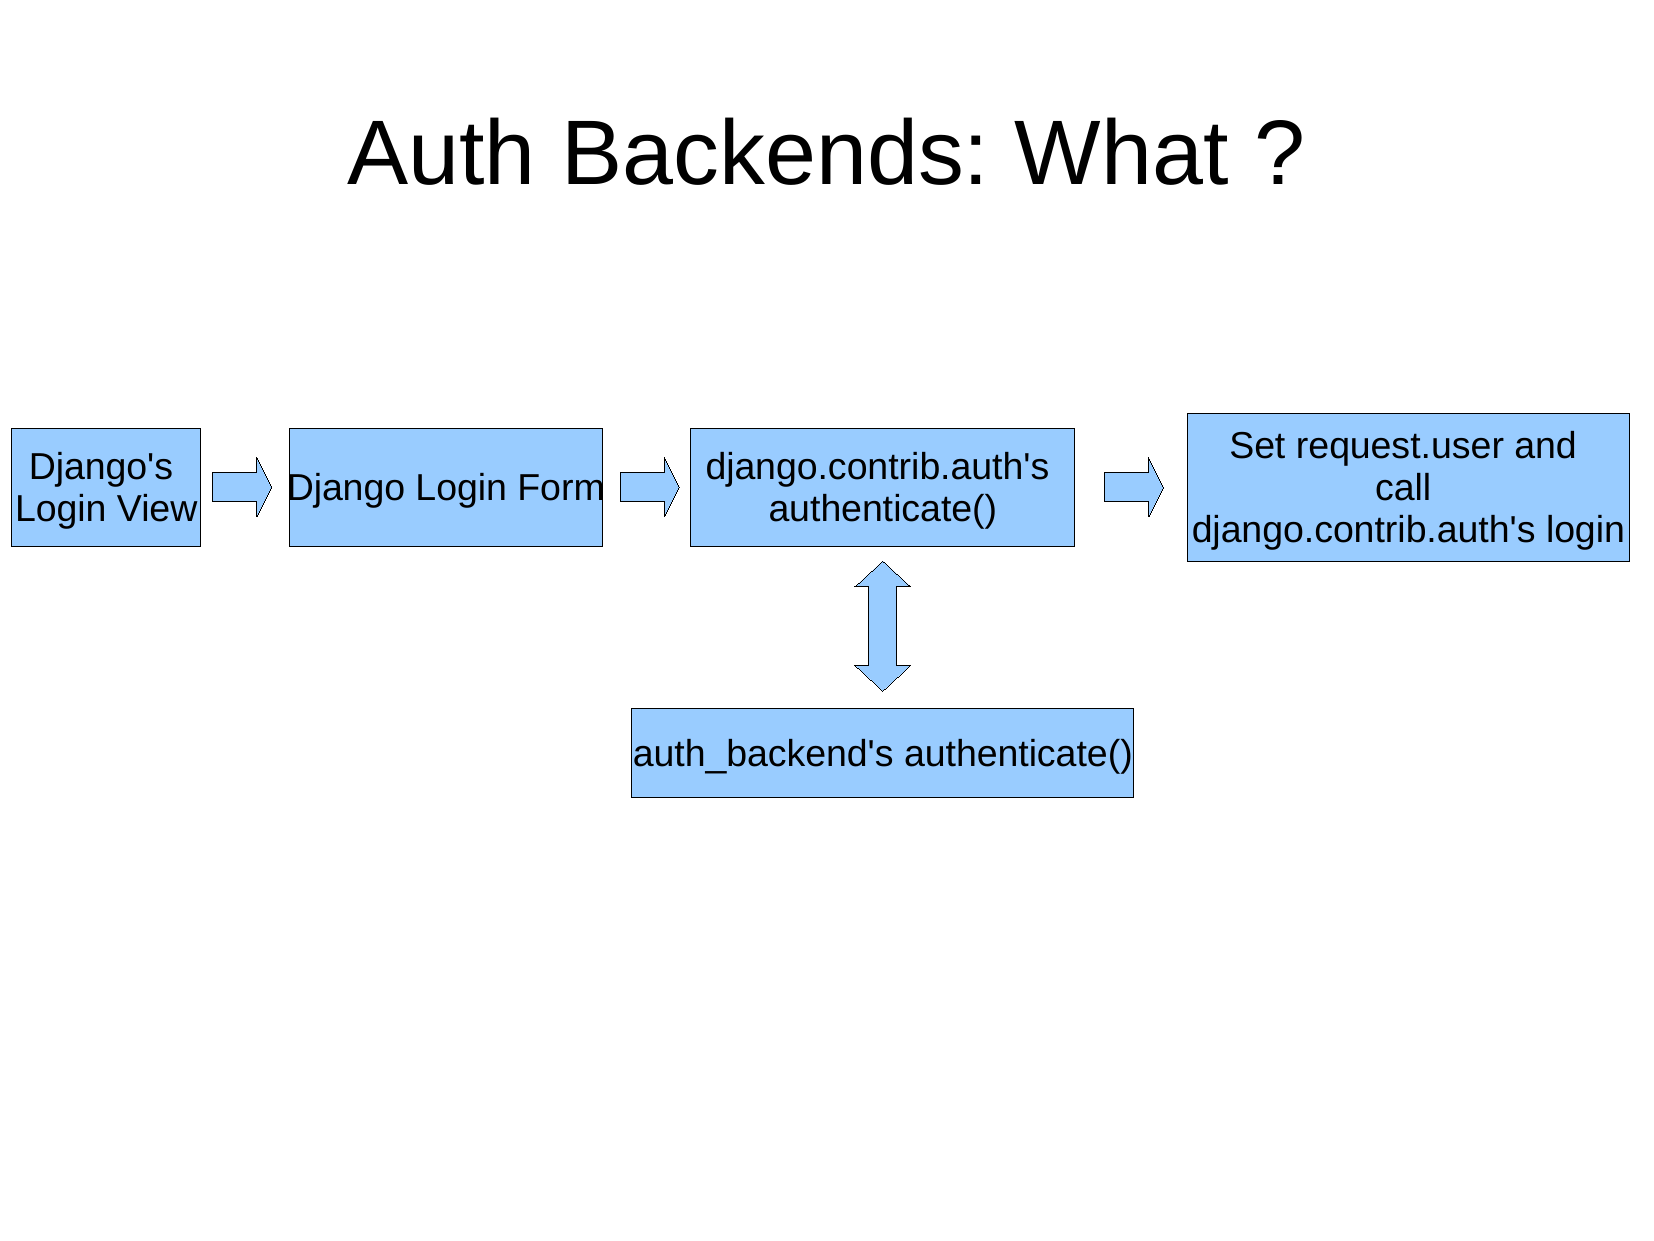

# Auth Backends: What ?
Set request.user and
call
django.contrib.auth's login
Django's
Login View
Django Login Form
django.contrib.auth's
authenticate()
auth_backend's authenticate()